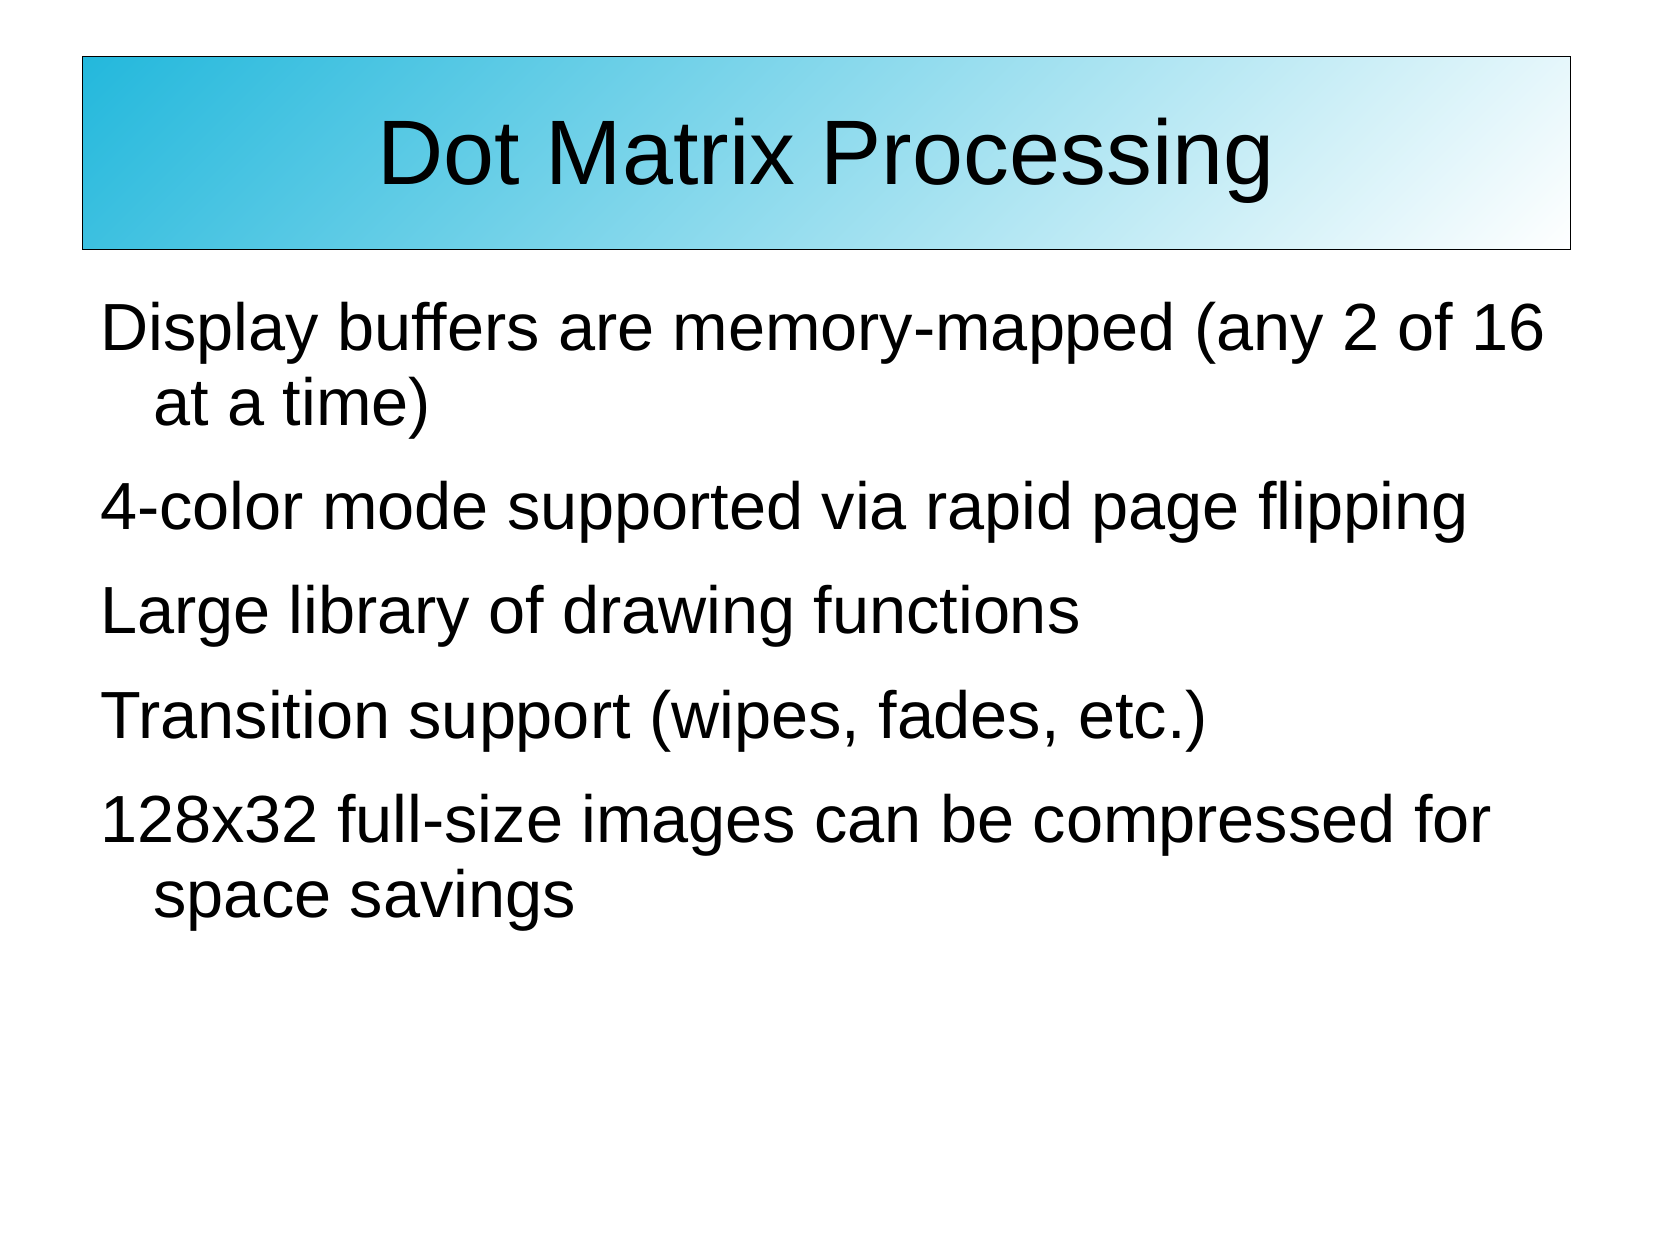

# Dot Matrix Processing
Display buffers are memory-mapped (any 2 of 16 at a time)
4-color mode supported via rapid page flipping
Large library of drawing functions
Transition support (wipes, fades, etc.)
128x32 full-size images can be compressed for space savings